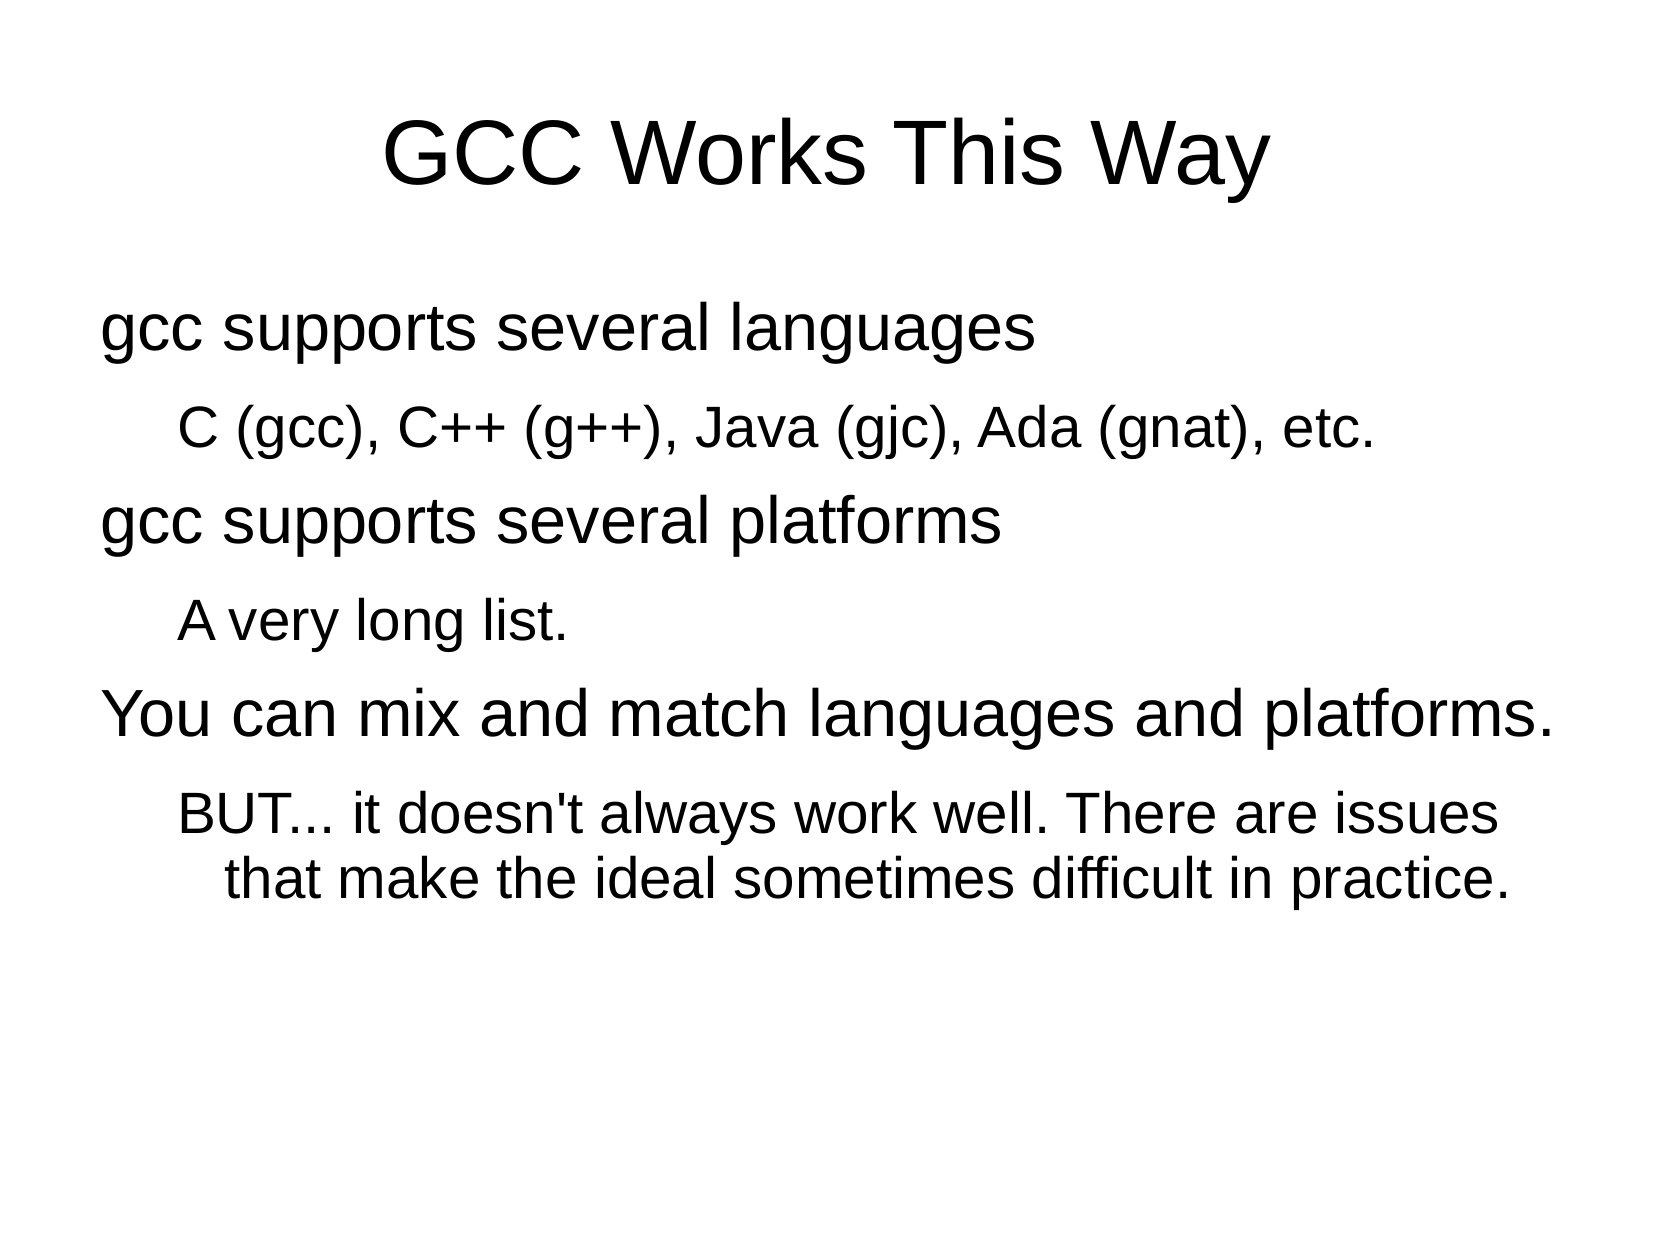

# GCC Works This Way
gcc supports several languages
C (gcc), C++ (g++), Java (gjc), Ada (gnat), etc.
gcc supports several platforms
A very long list.
You can mix and match languages and platforms.
BUT... it doesn't always work well. There are issues that make the ideal sometimes difficult in practice.